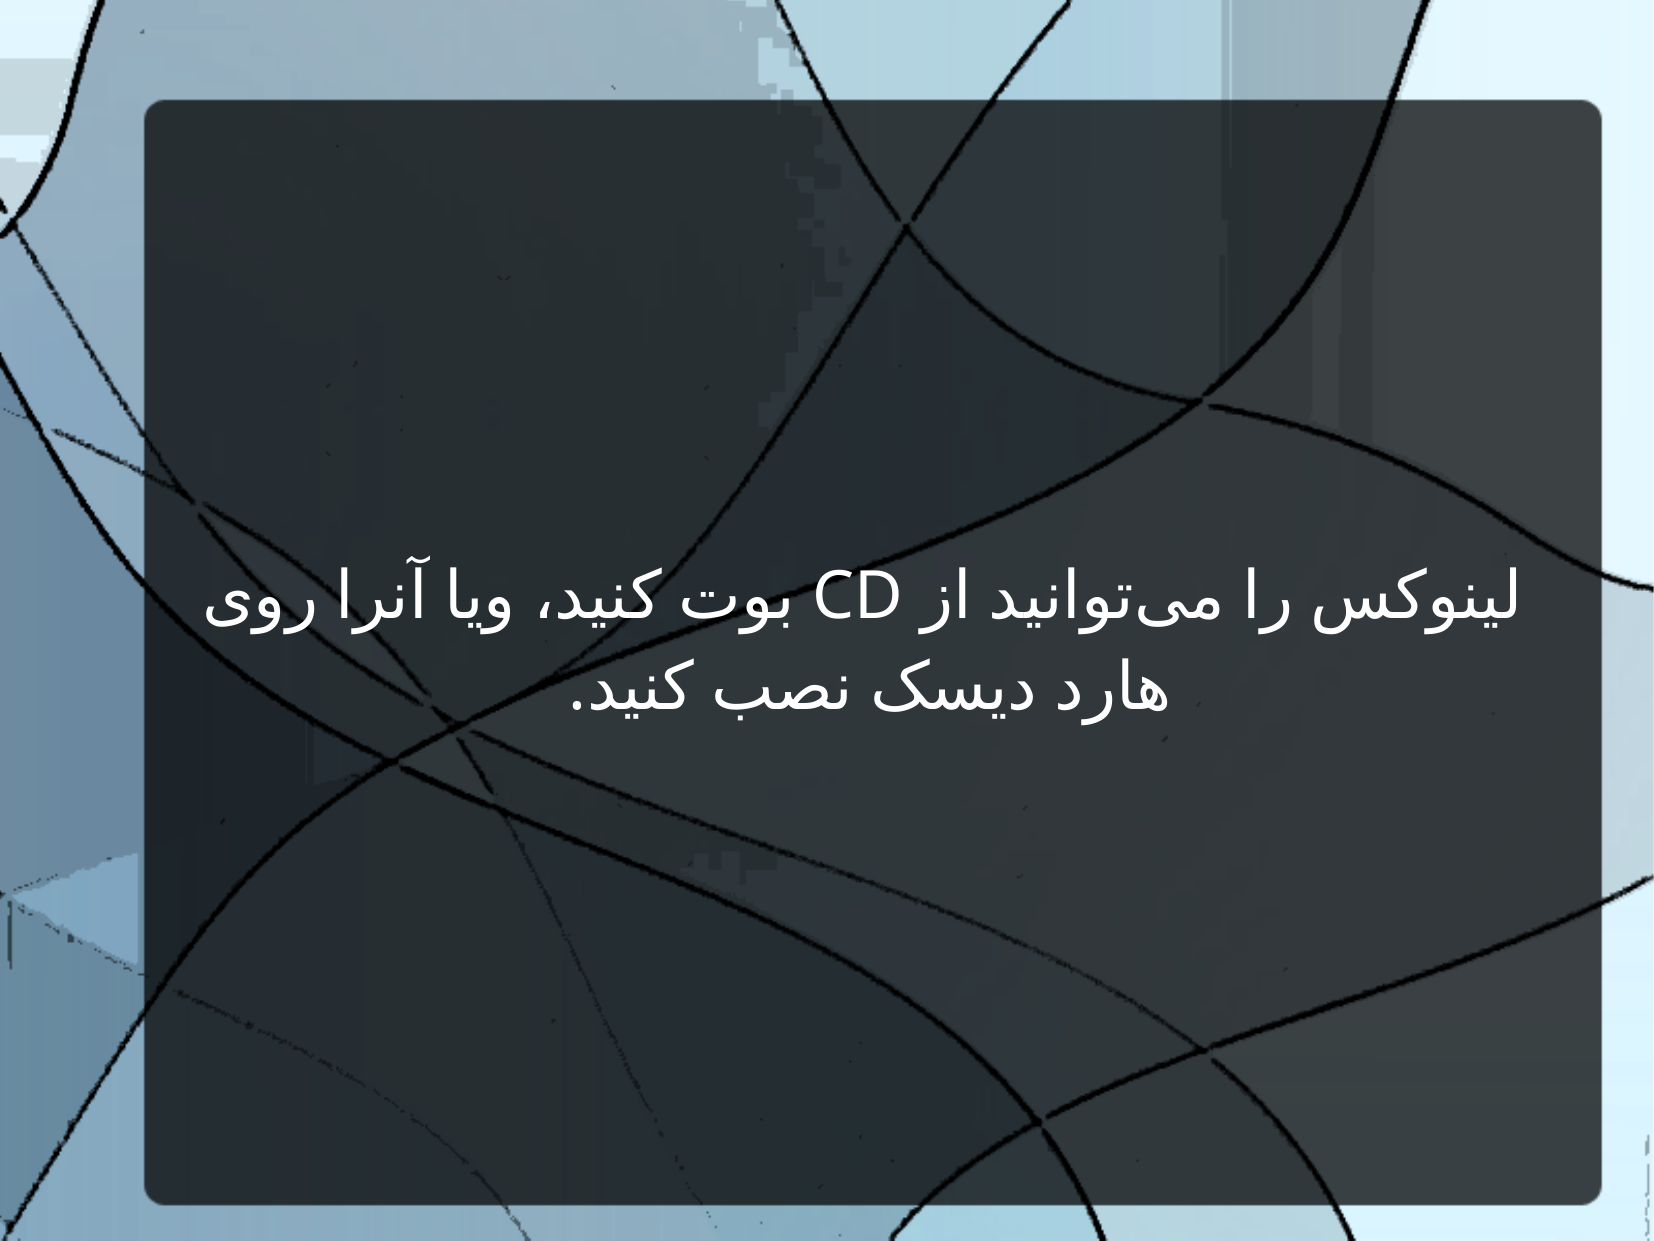

# لینوکس را می‌توانید از CD بوت کنید، ویا آنرا روی هارد دیسک نصب کنید.